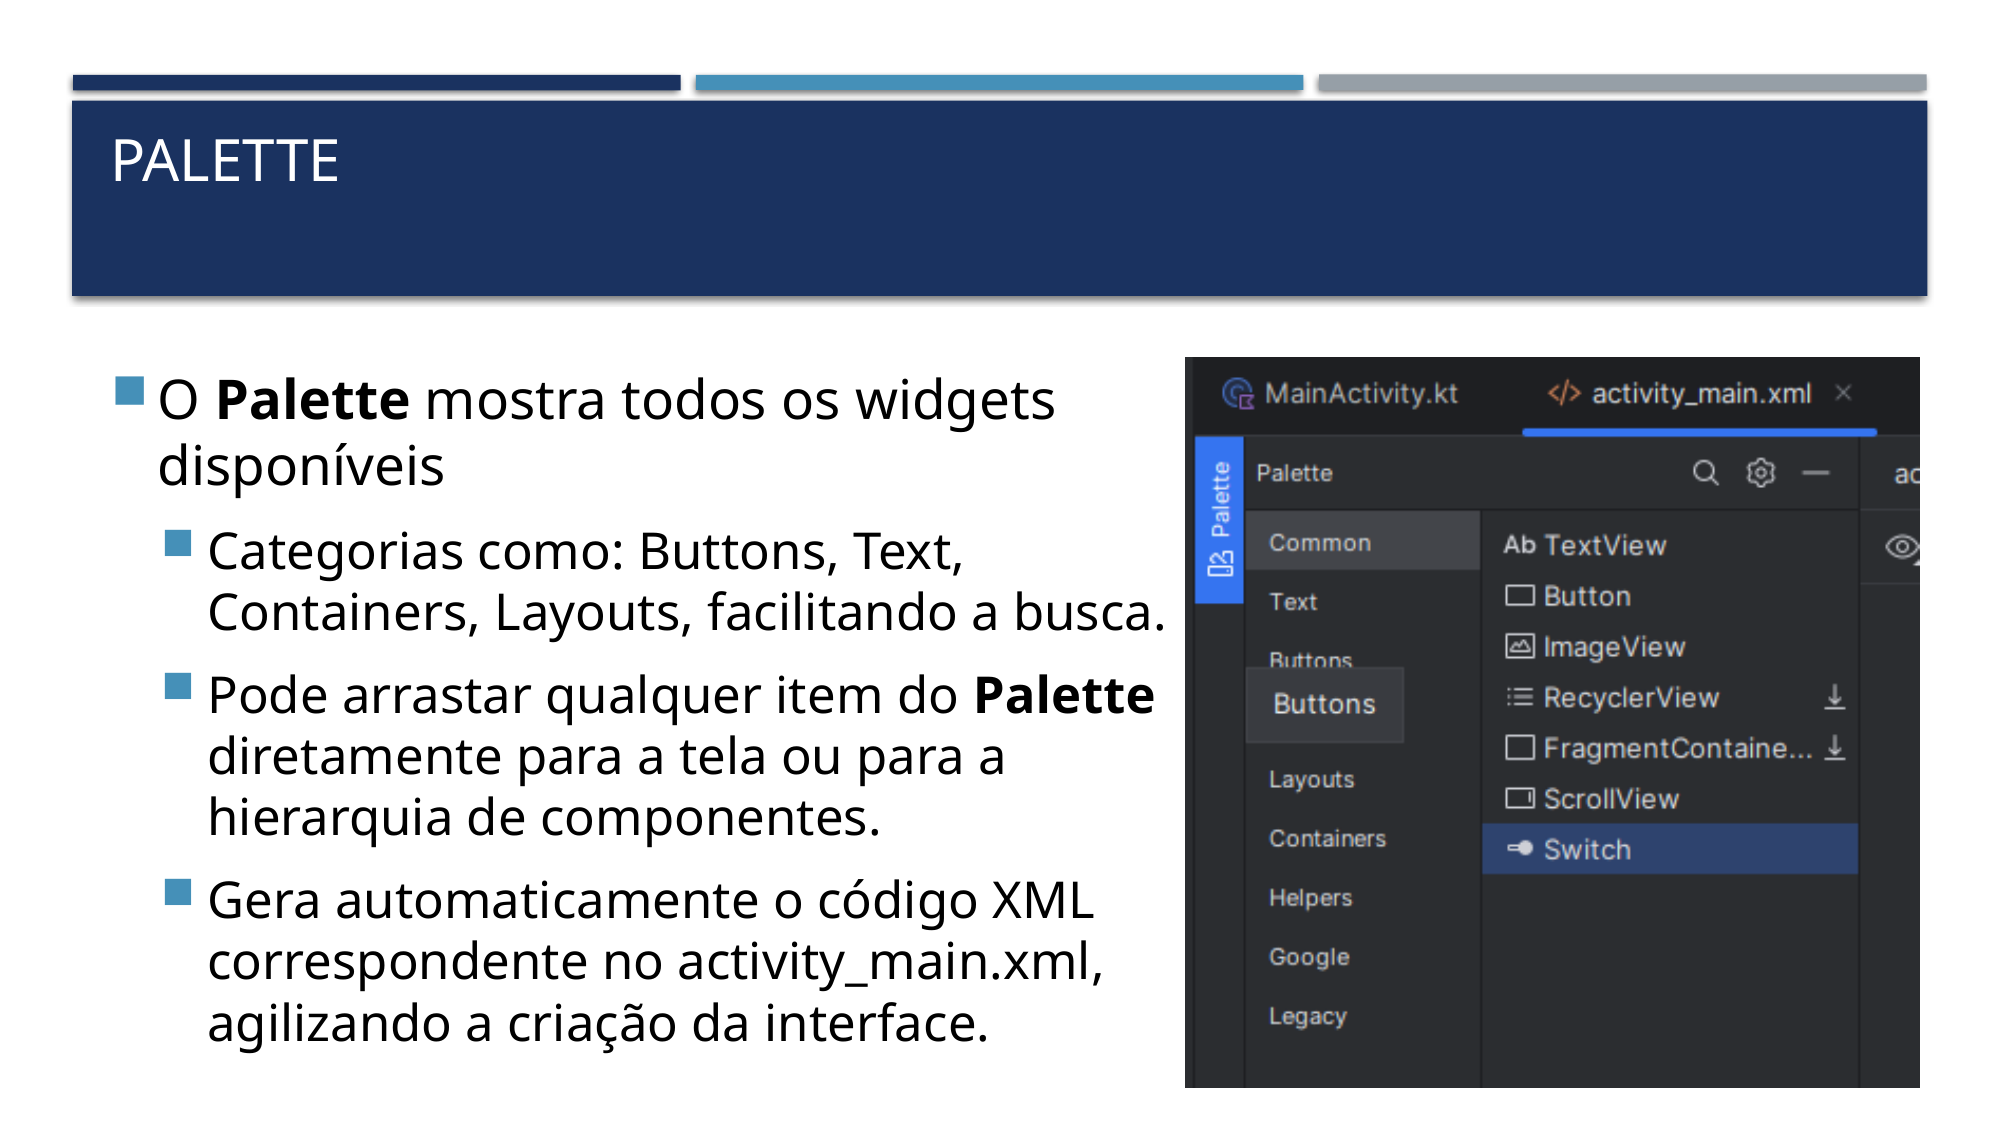

# PaletTe
O Palette mostra todos os widgets disponíveis
Categorias como: Buttons, Text, Containers, Layouts, facilitando a busca.
Pode arrastar qualquer item do Palette diretamente para a tela ou para a hierarquia de componentes.
Gera automaticamente o código XML correspondente no activity_main.xml, agilizando a criação da interface.